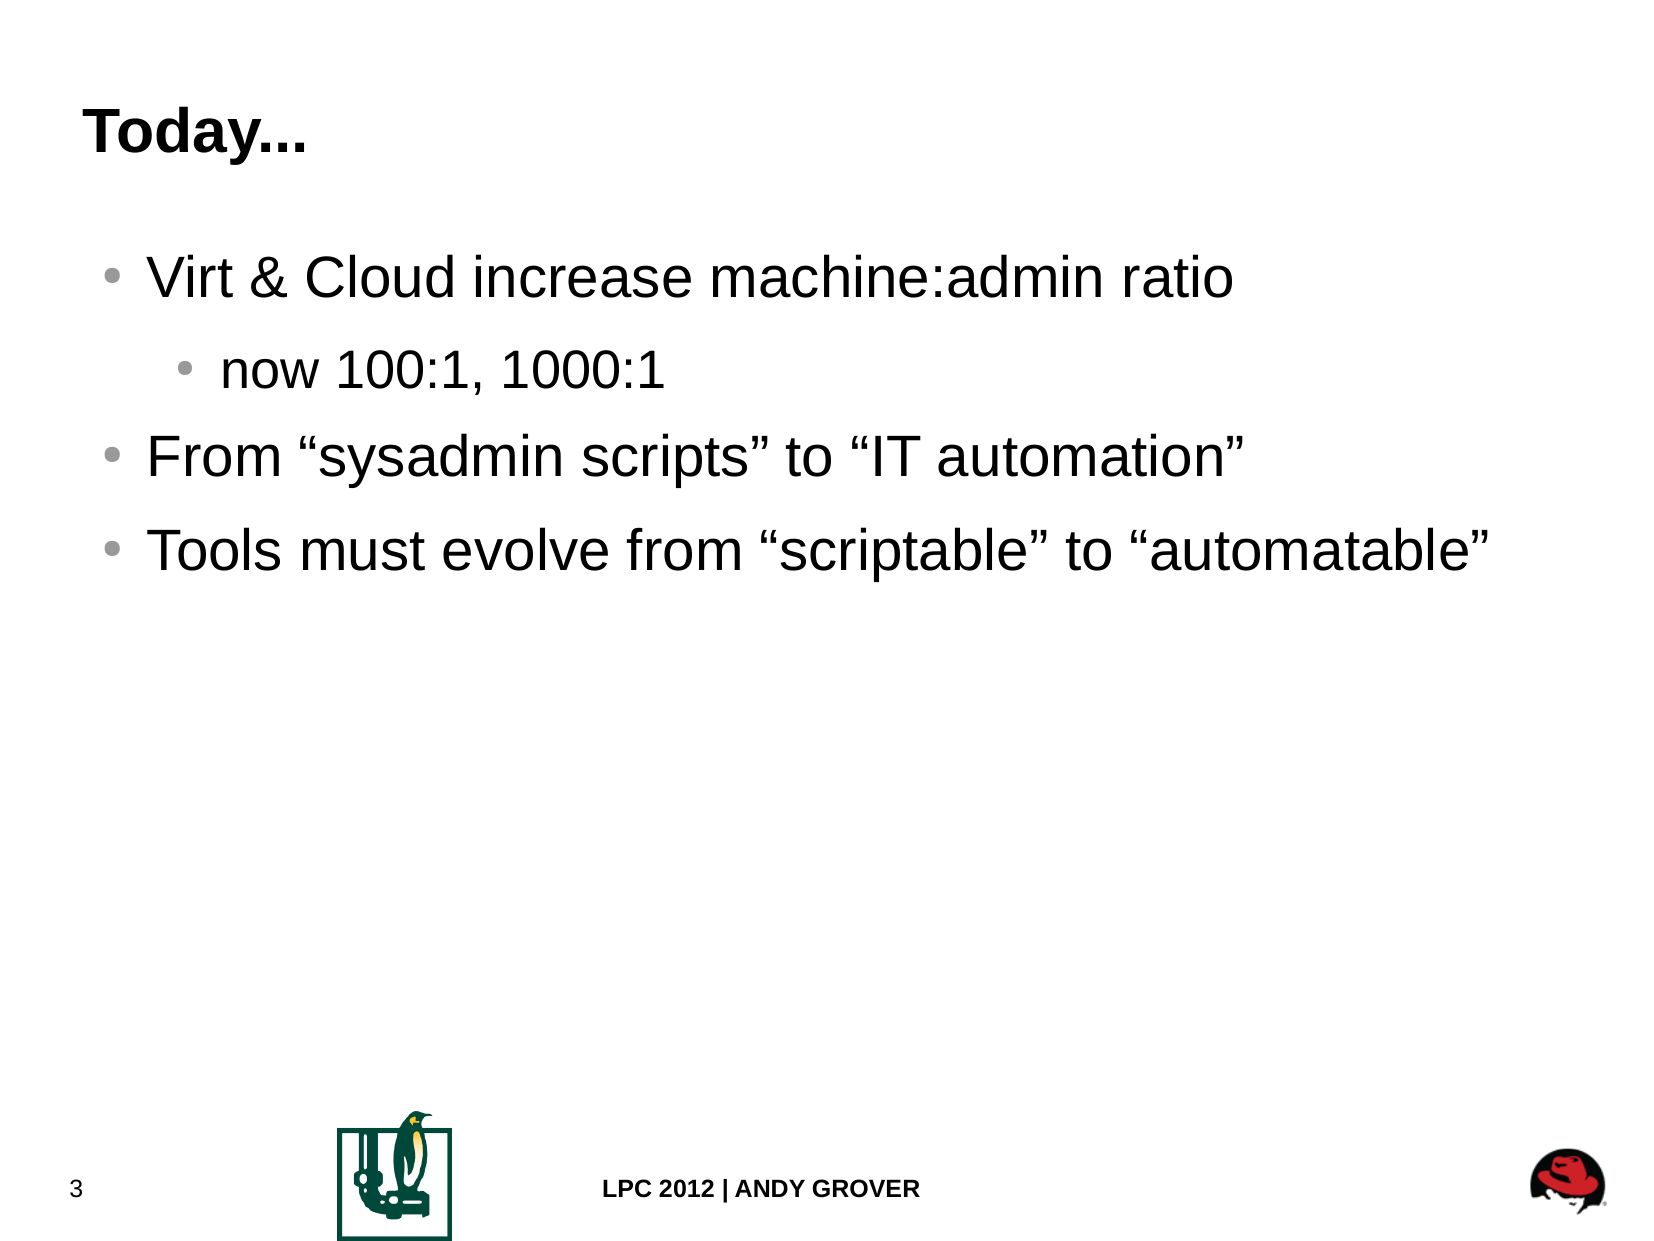

# Today...
Virt & Cloud increase machine:admin ratio
now 100:1, 1000:1
From “sysadmin scripts” to “IT automation”
Tools must evolve from “scriptable” to “automatable”